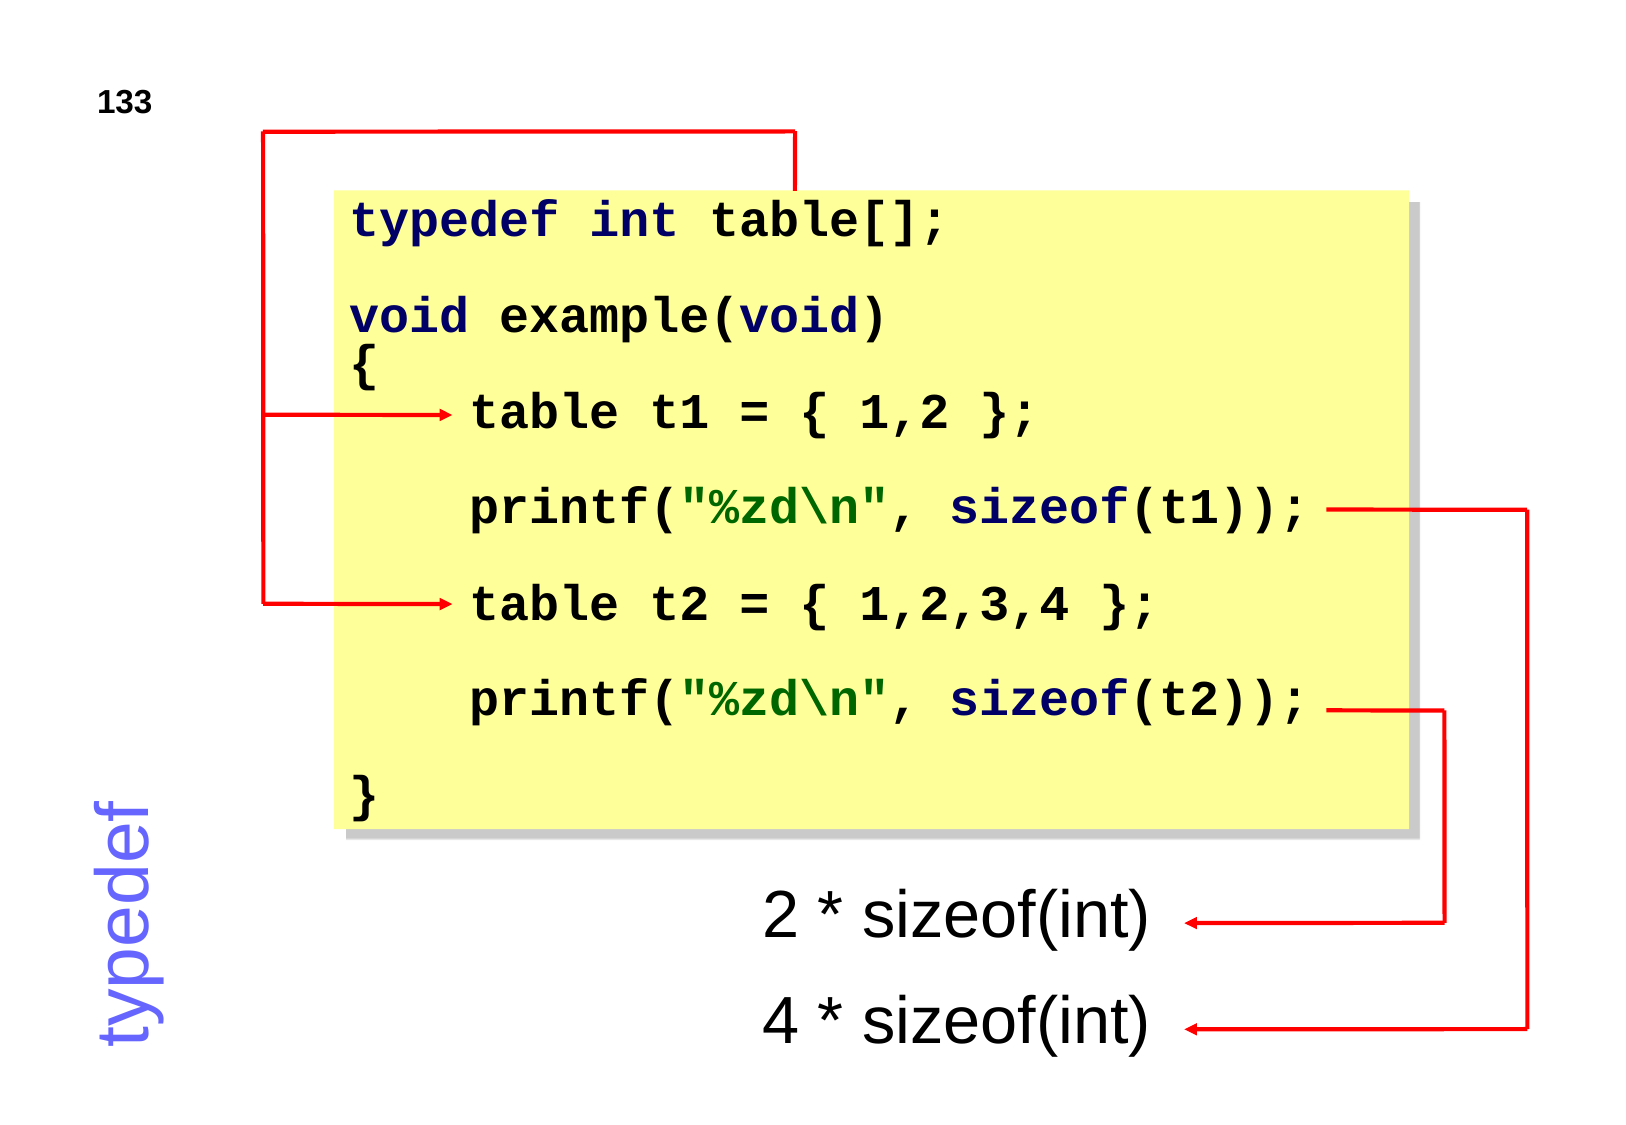

133
typedef int table[];
void example(void)
{
 table t1 = { 1,2 };
 printf("%zd\n", sizeof(t1));
 table t2 = { 1,2,3,4 };
 printf("%zd\n", sizeof(t2));
}
# incomplete arrays can be typedef'd
typedef
2 * sizeof(int)
4 * sizeof(int)